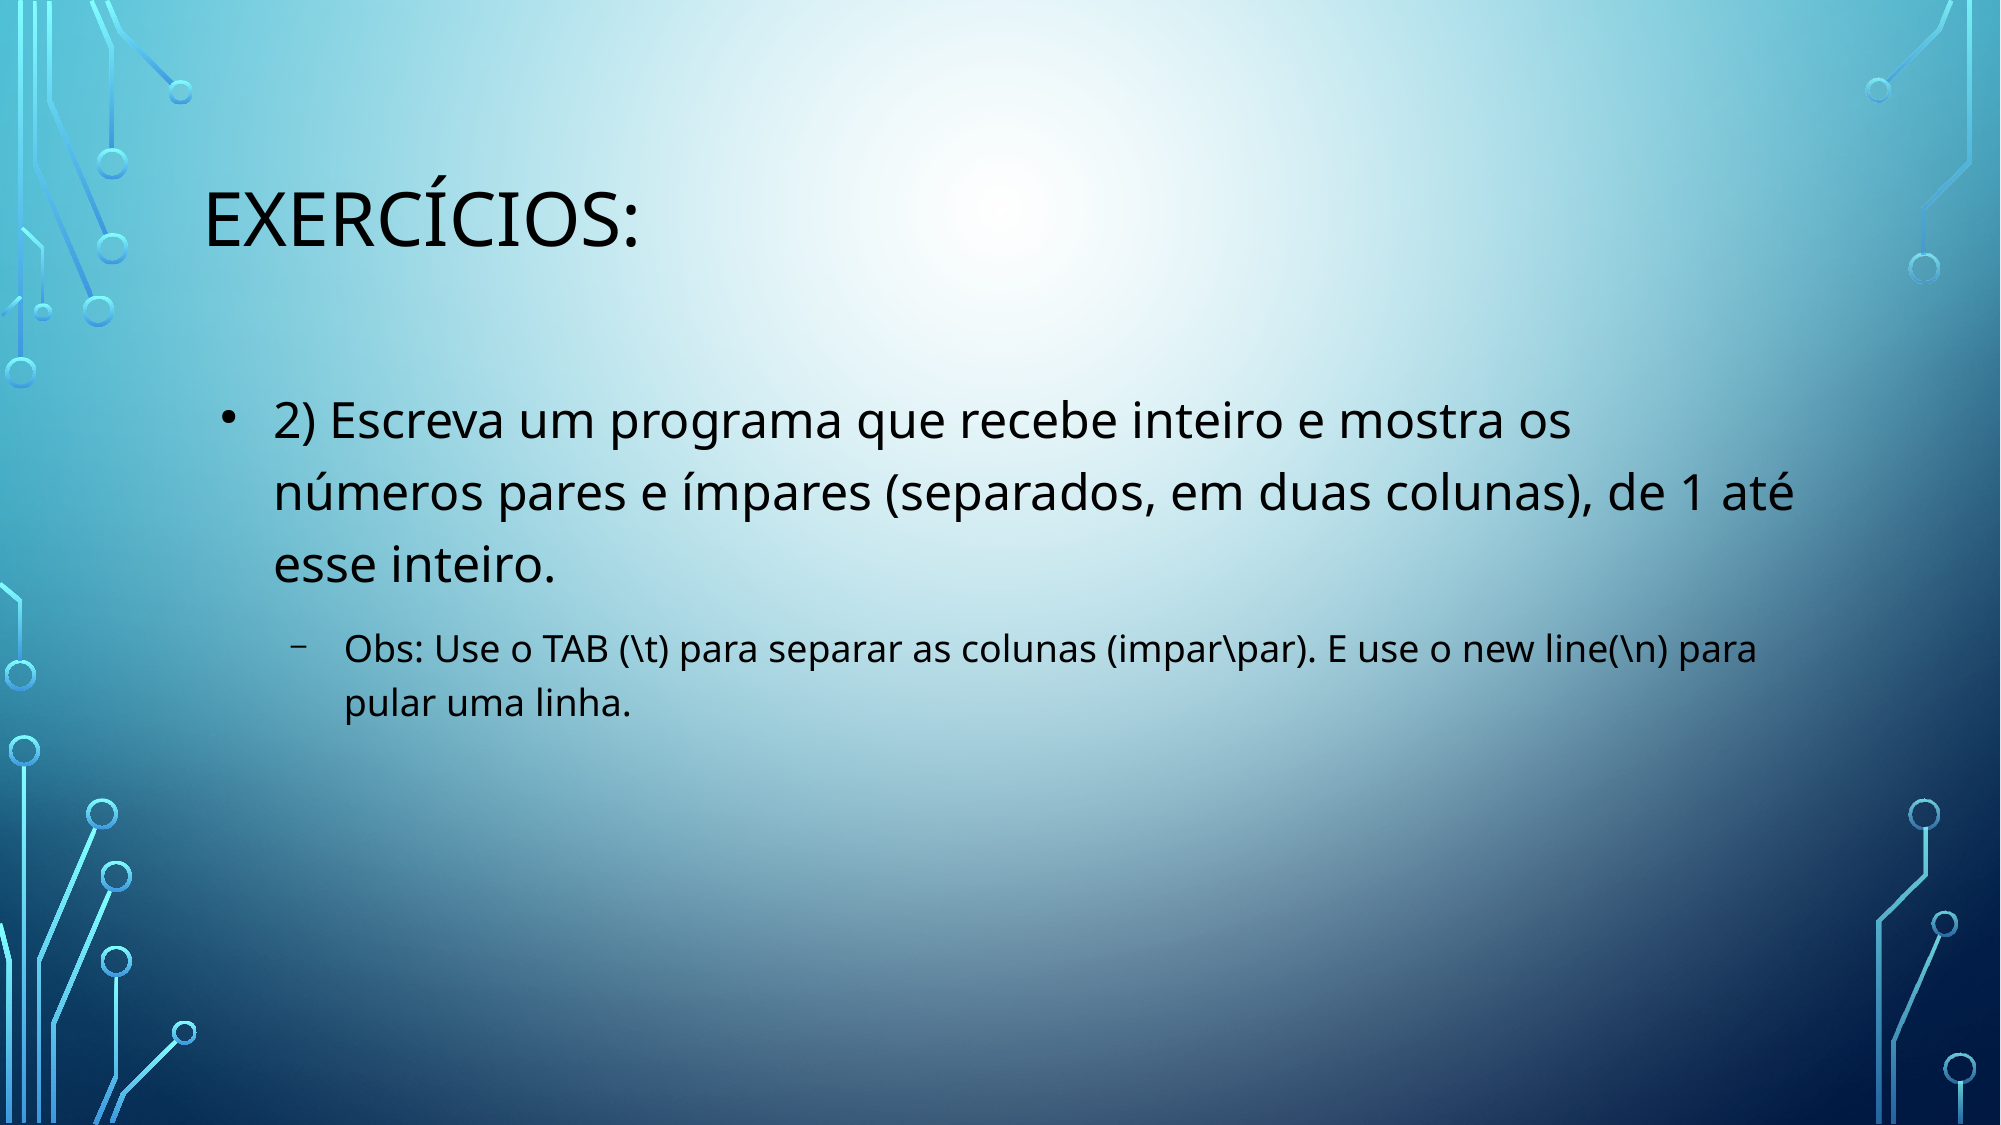

# Exercícios:
2) Escreva um programa que recebe inteiro e mostra os números pares e ímpares (separados, em duas colunas), de 1 até esse inteiro.
Obs: Use o TAB (\t) para separar as colunas (impar\par). E use o new line(\n) para pular uma linha.